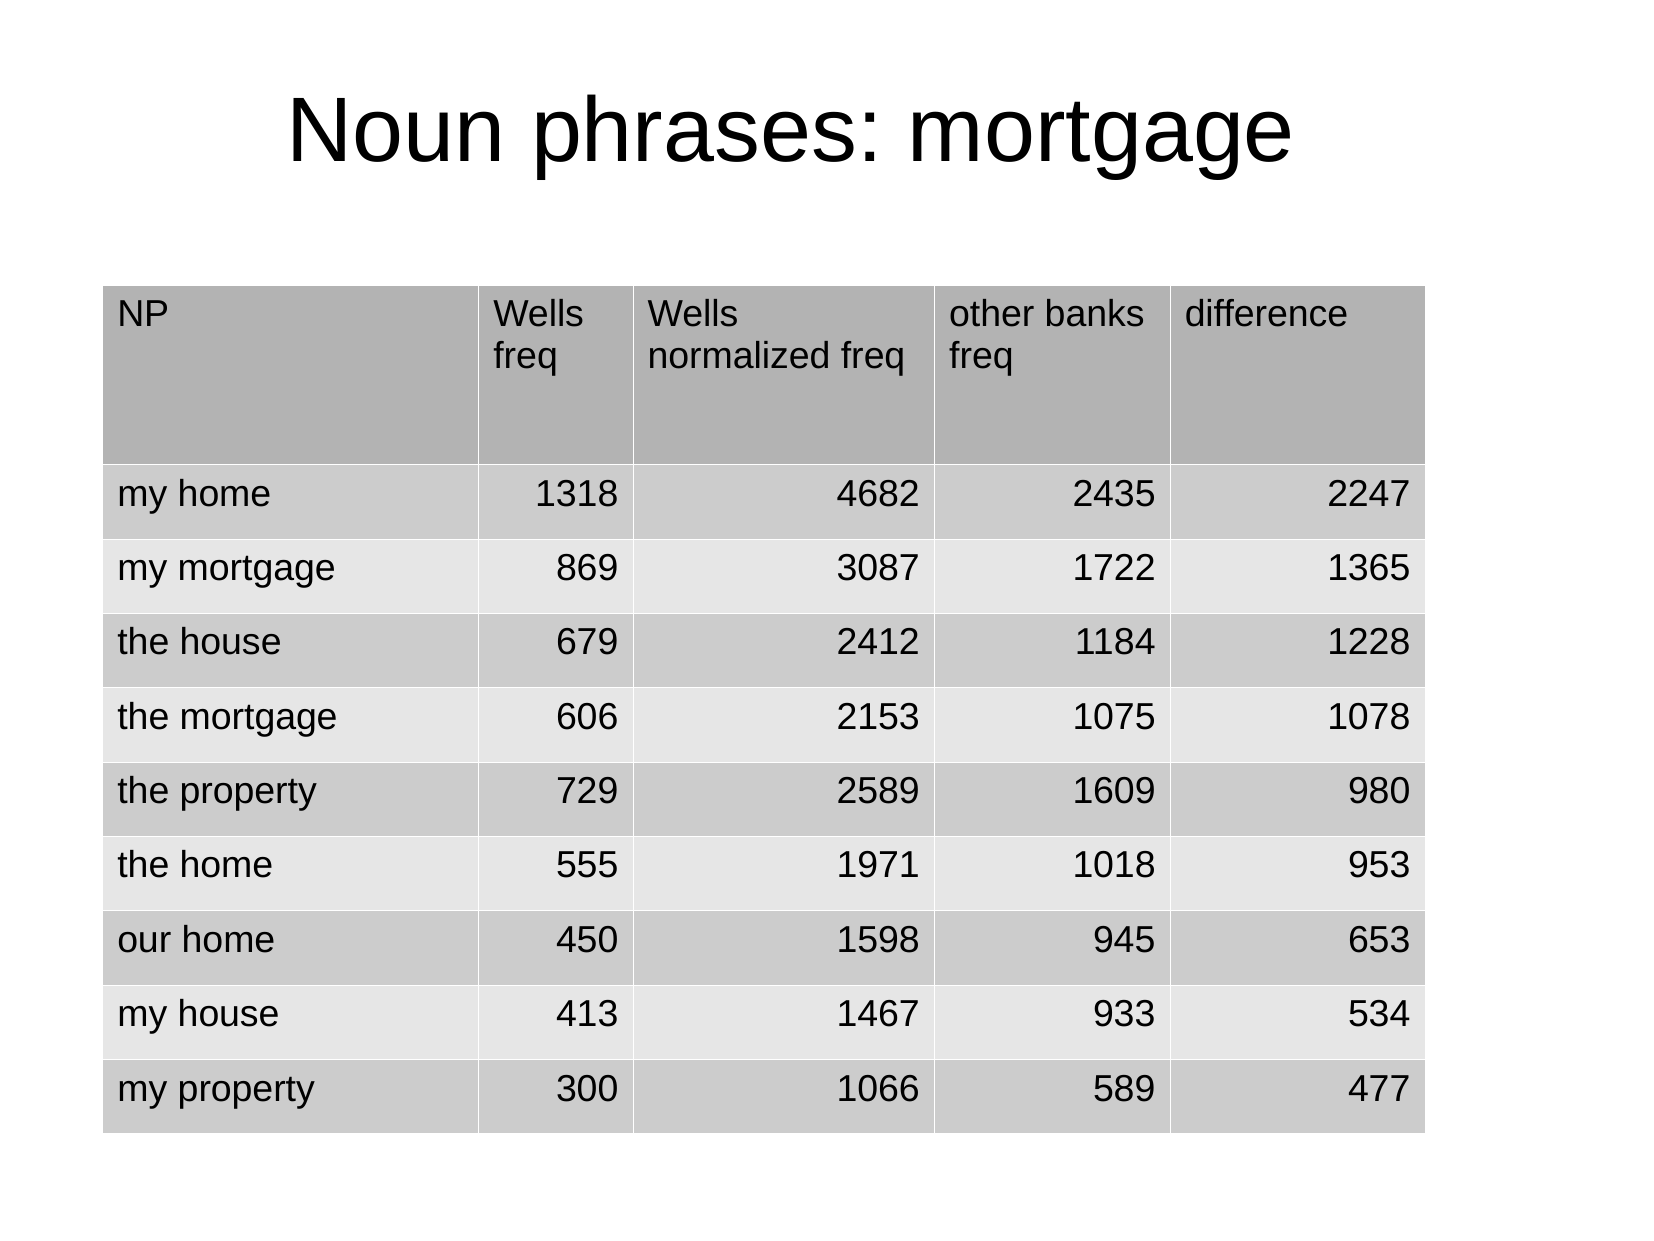

# Noun phrases: mortgage
| NP | Wells freq | Wells normalized freq | other banks freq | difference |
| --- | --- | --- | --- | --- |
| my home | 1318 | 4682 | 2435 | 2247 |
| my mortgage | 869 | 3087 | 1722 | 1365 |
| the house | 679 | 2412 | 1184 | 1228 |
| the mortgage | 606 | 2153 | 1075 | 1078 |
| the property | 729 | 2589 | 1609 | 980 |
| the home | 555 | 1971 | 1018 | 953 |
| our home | 450 | 1598 | 945 | 653 |
| my house | 413 | 1467 | 933 | 534 |
| my property | 300 | 1066 | 589 | 477 |